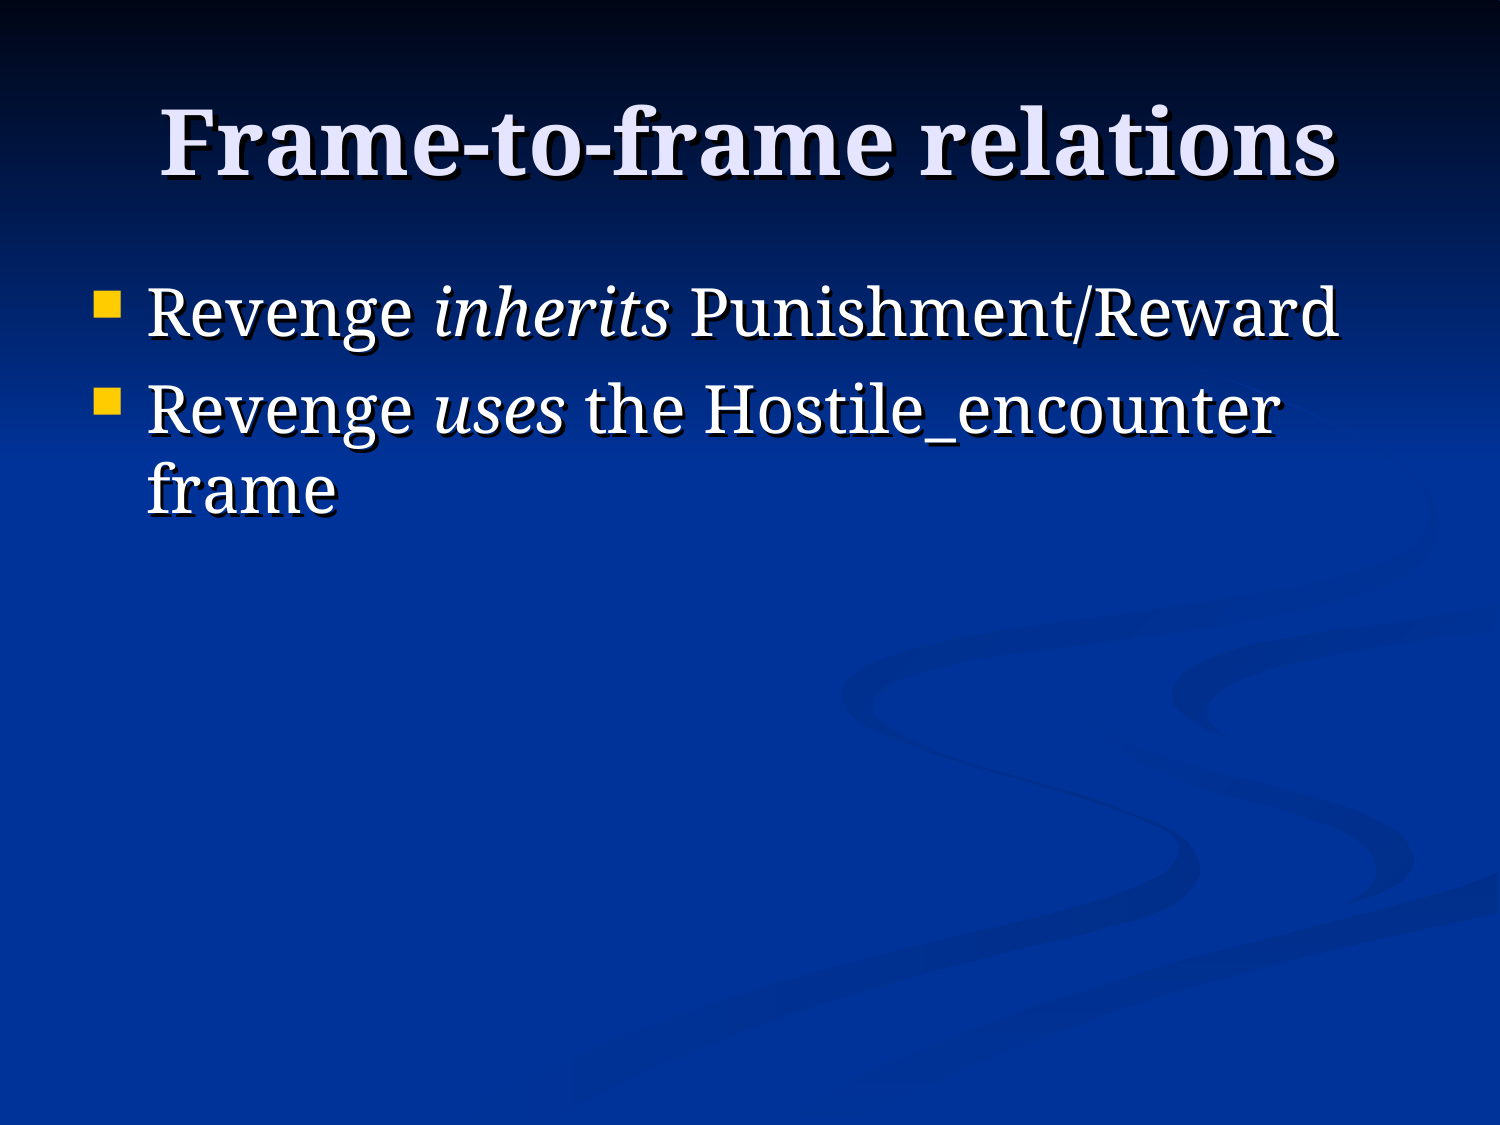

# Frame-to-frame relations
Revenge inherits Punishment/Reward
Revenge uses the Hostile_encounter frame